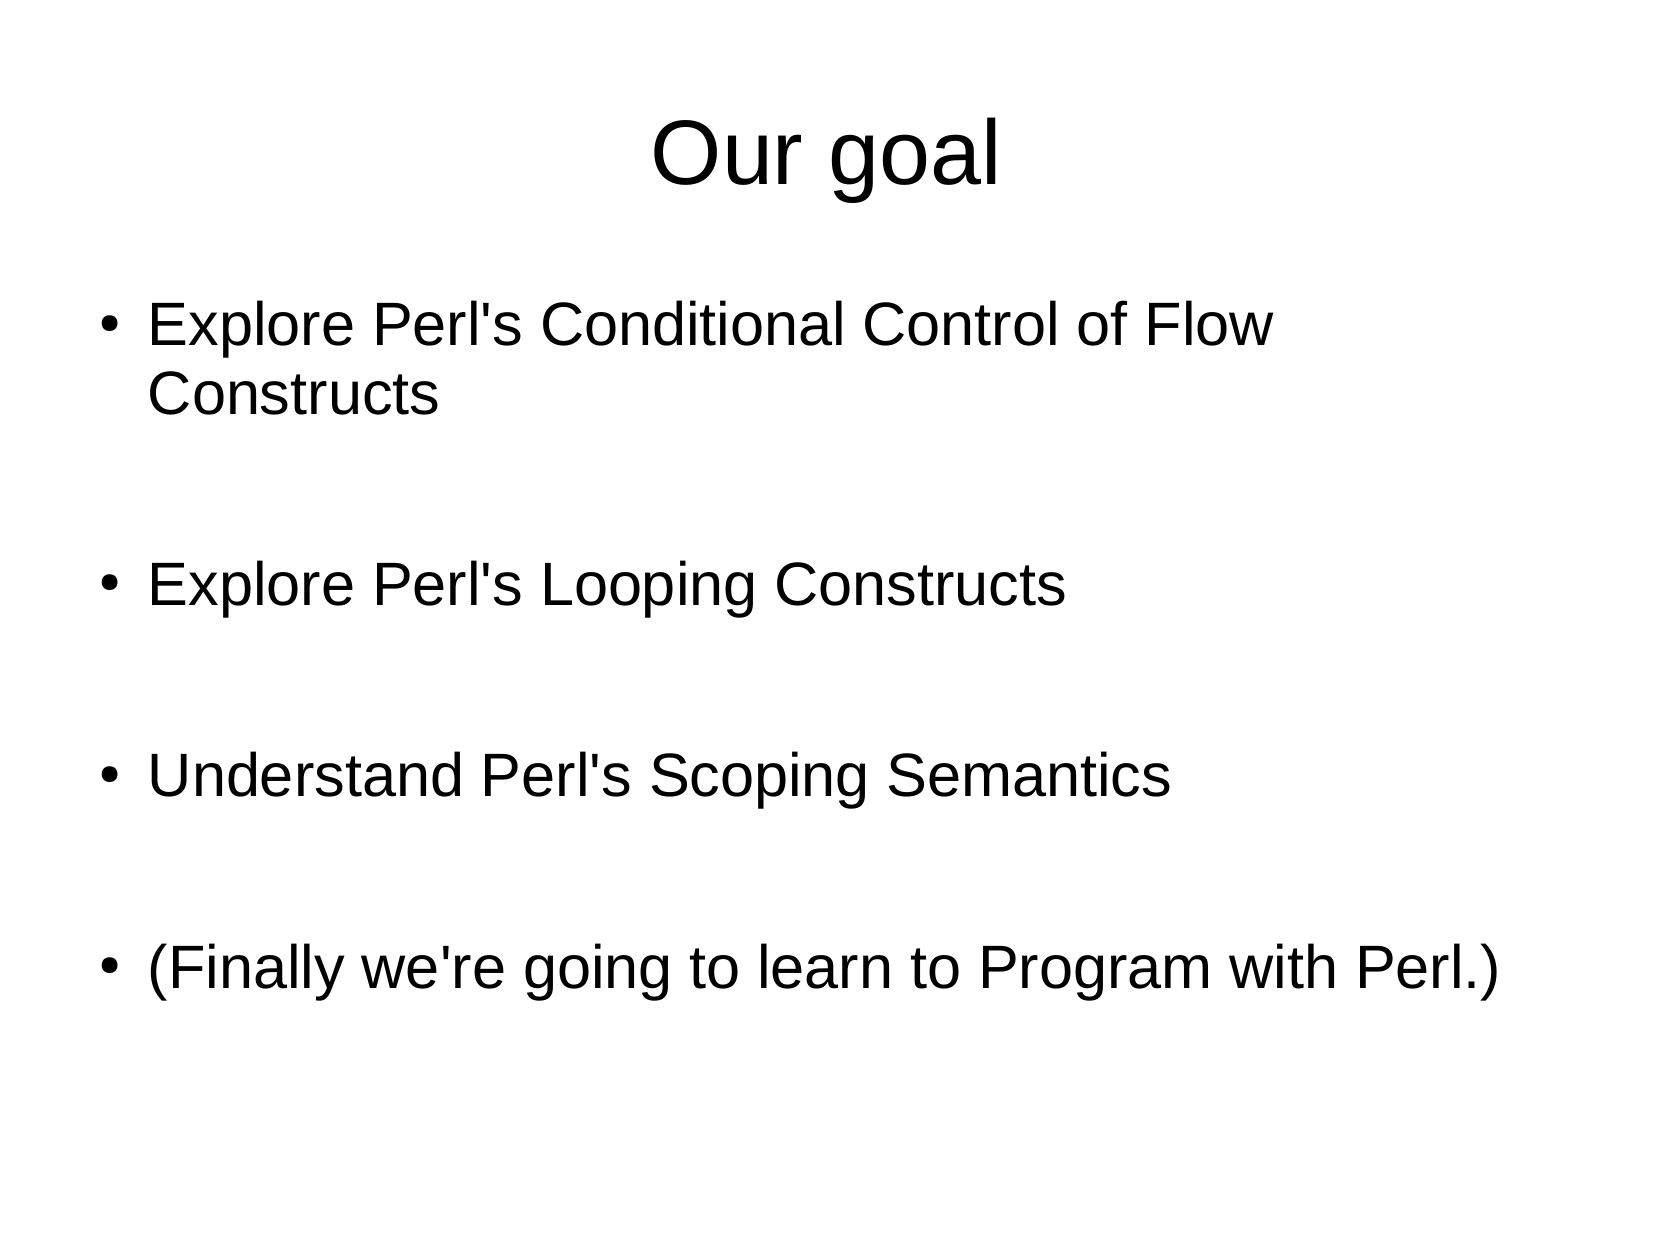

# Our goal
Explore Perl's Conditional Control of Flow Constructs
Explore Perl's Looping Constructs
Understand Perl's Scoping Semantics
(Finally we're going to learn to Program with Perl.)